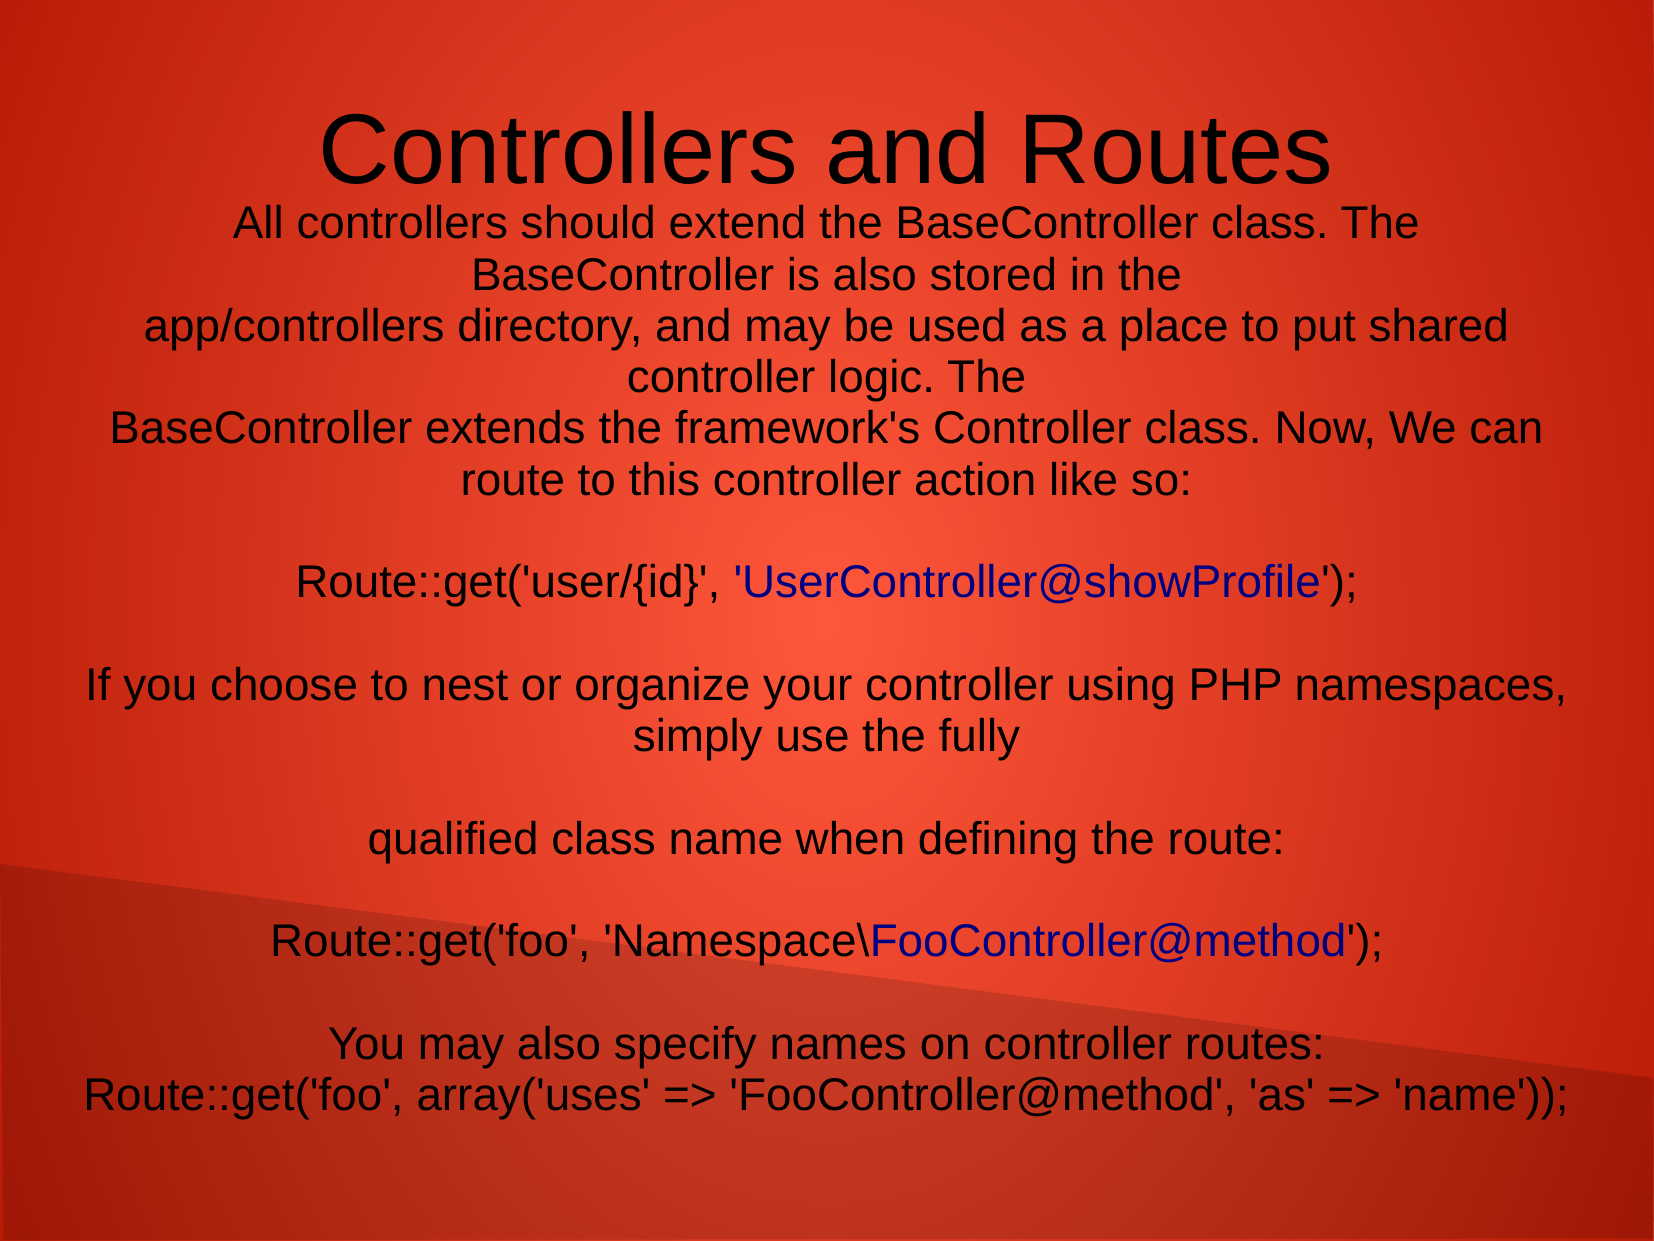

# Controllers and Routes
All controllers should extend the BaseController class. The BaseController is also stored in the
app/controllers directory, and may be used as a place to put shared controller logic. The
BaseController extends the framework's Controller class. Now, We can route to this controller action like so:
Route::get('user/{id}', 'UserController@showProfile');
If you choose to nest or organize your controller using PHP namespaces, simply use the fully
qualified class name when defining the route:
Route::get('foo', 'Namespace\FooController@method');
You may also specify names on controller routes:
Route::get('foo', array('uses' => 'FooController@method', 'as' => 'name'));